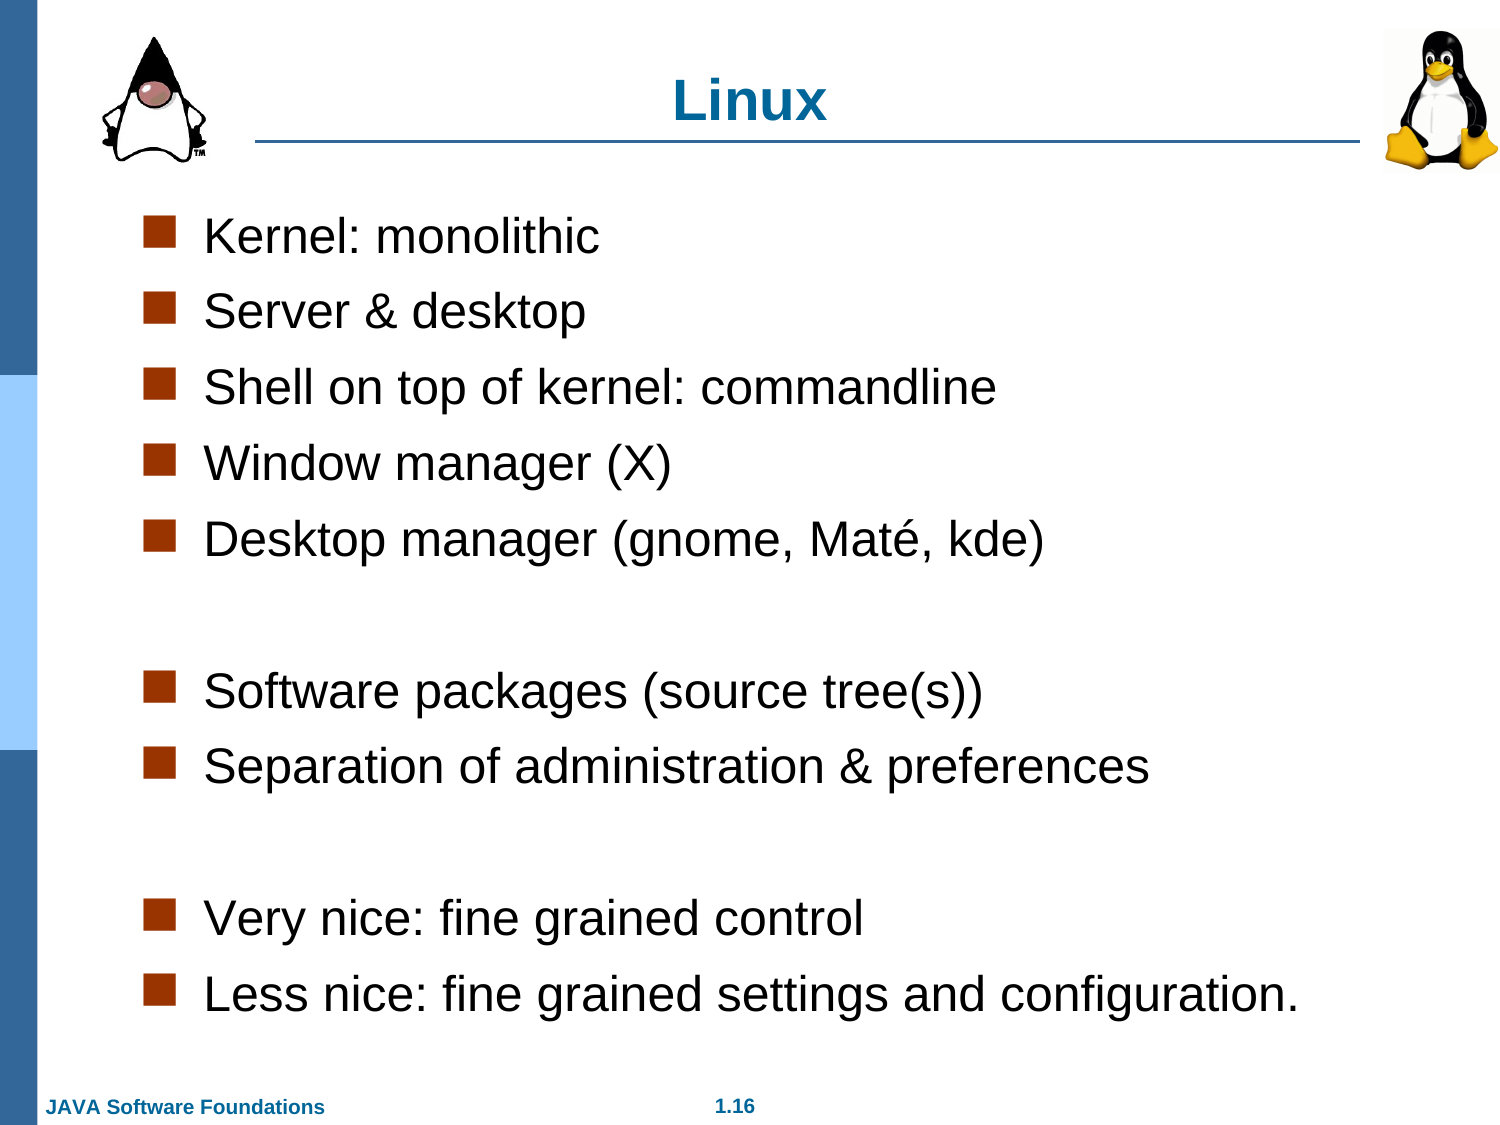

# Linux
Kernel: monolithic
Server & desktop
Shell on top of kernel: commandline
Window manager (X)
Desktop manager (gnome, Maté, kde)
Software packages (source tree(s))
Separation of administration & preferences
Very nice: fine grained control
Less nice: fine grained settings and configuration.